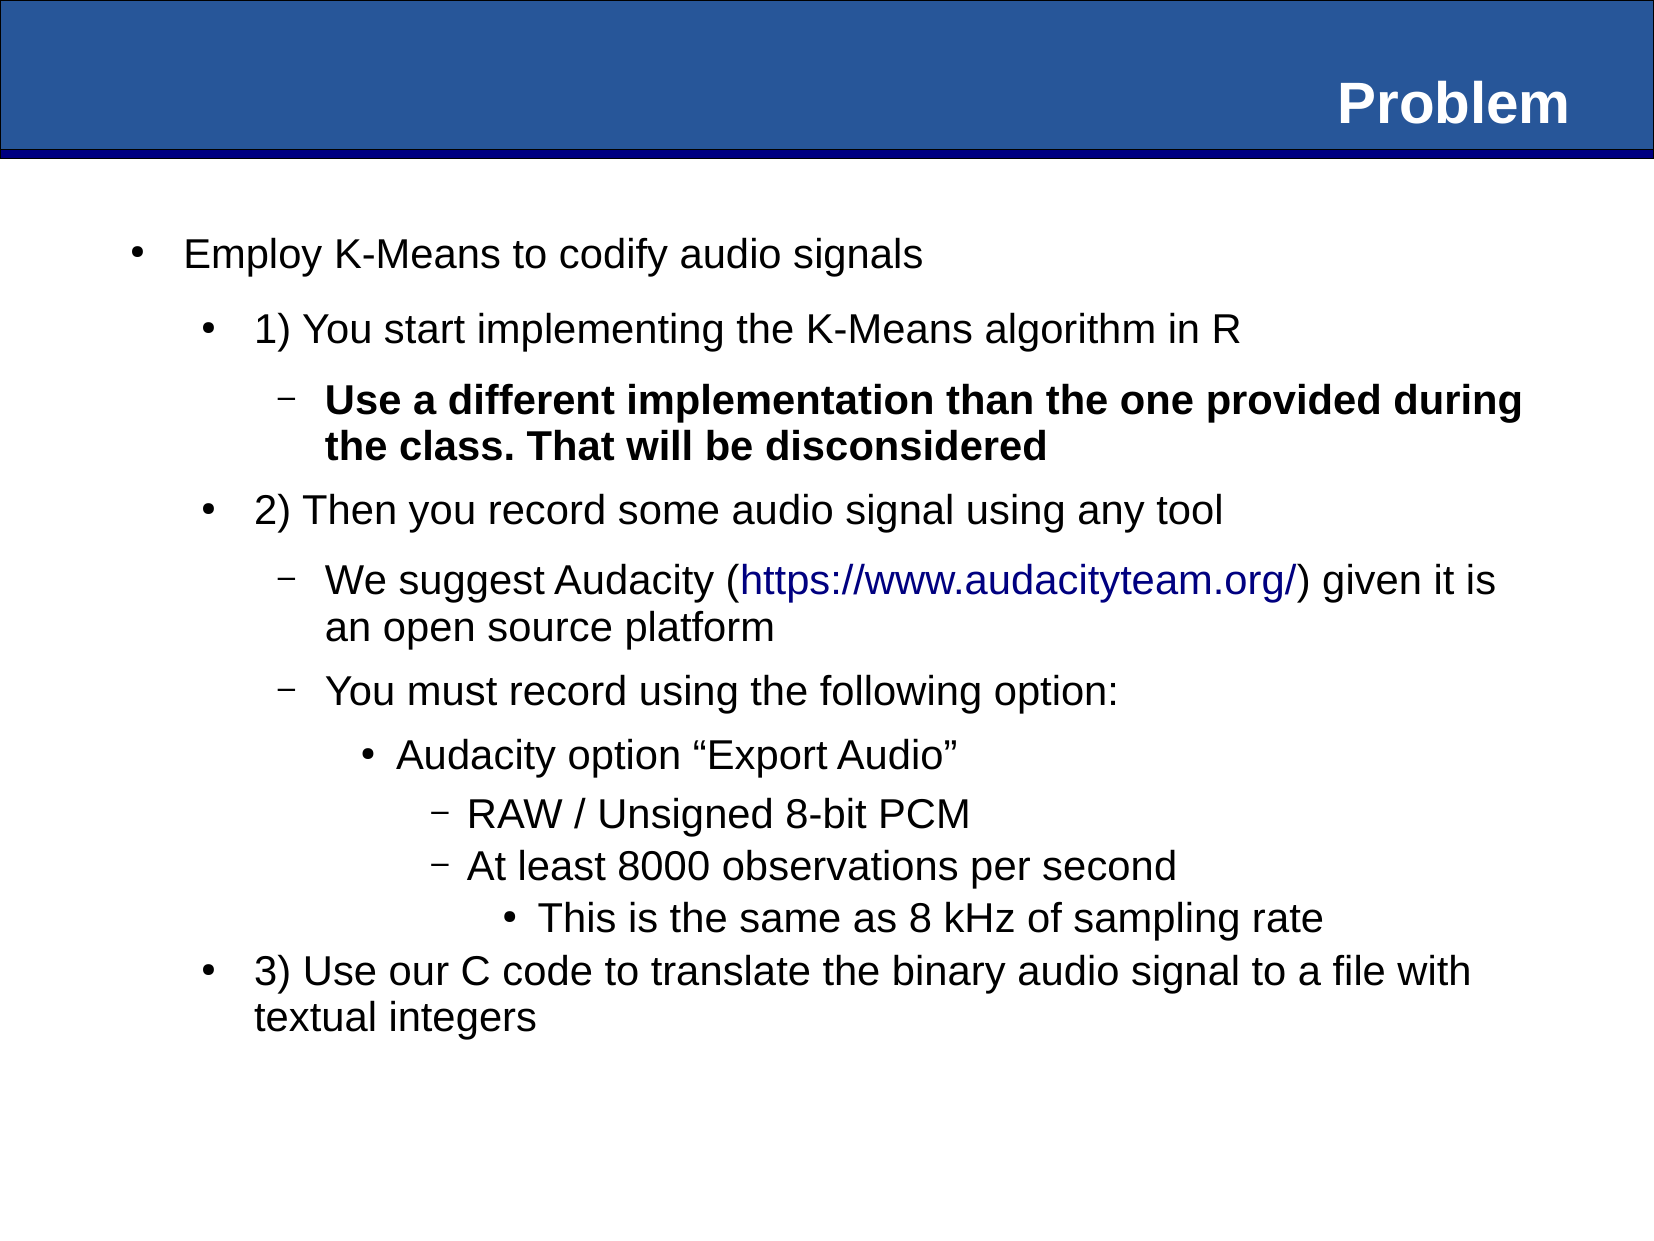

# Problem
Employ K-Means to codify audio signals
1) You start implementing the K-Means algorithm in R
Use a different implementation than the one provided during the class. That will be disconsidered
2) Then you record some audio signal using any tool
We suggest Audacity (https://www.audacityteam.org/) given it is an open source platform
You must record using the following option:
Audacity option “Export Audio”
RAW / Unsigned 8-bit PCM
At least 8000 observations per second
This is the same as 8 kHz of sampling rate
3) Use our C code to translate the binary audio signal to a file with textual integers